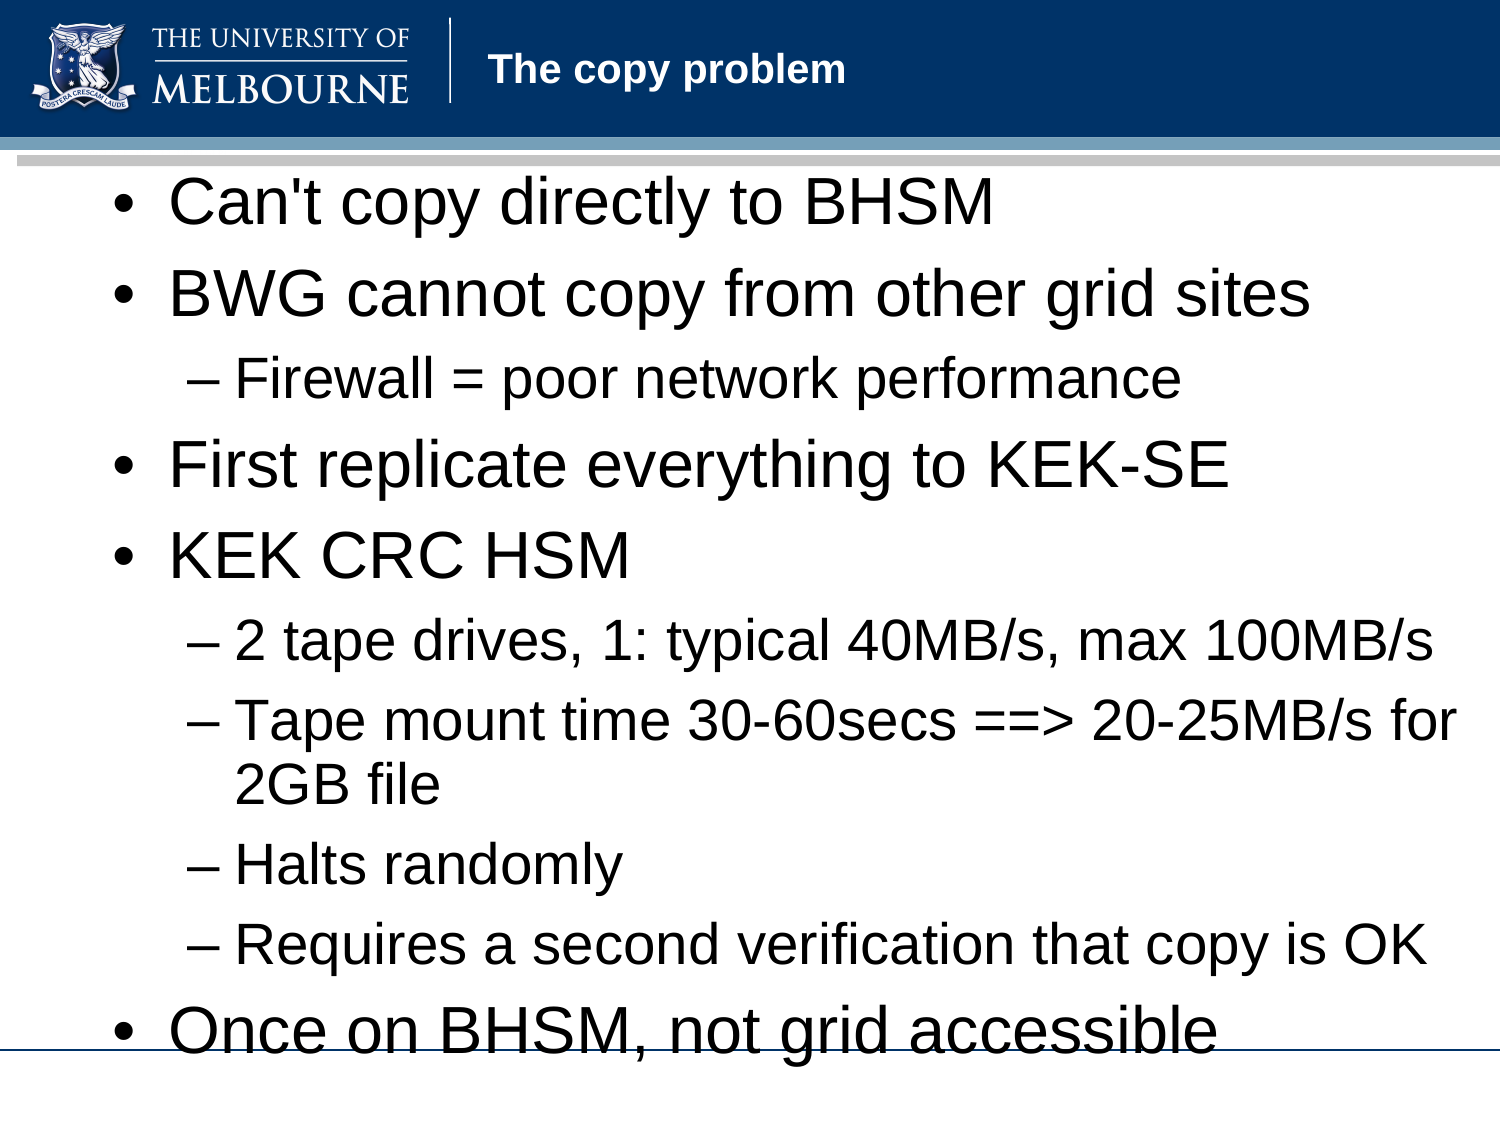

# The copy problem
Can't copy directly to BHSM
BWG cannot copy from other grid sites
Firewall = poor network performance
First replicate everything to KEK-SE
KEK CRC HSM
2 tape drives, 1: typical 40MB/s, max 100MB/s
Tape mount time 30-60secs ==> 20-25MB/s for 2GB file
Halts randomly
Requires a second verification that copy is OK
Once on BHSM, not grid accessible